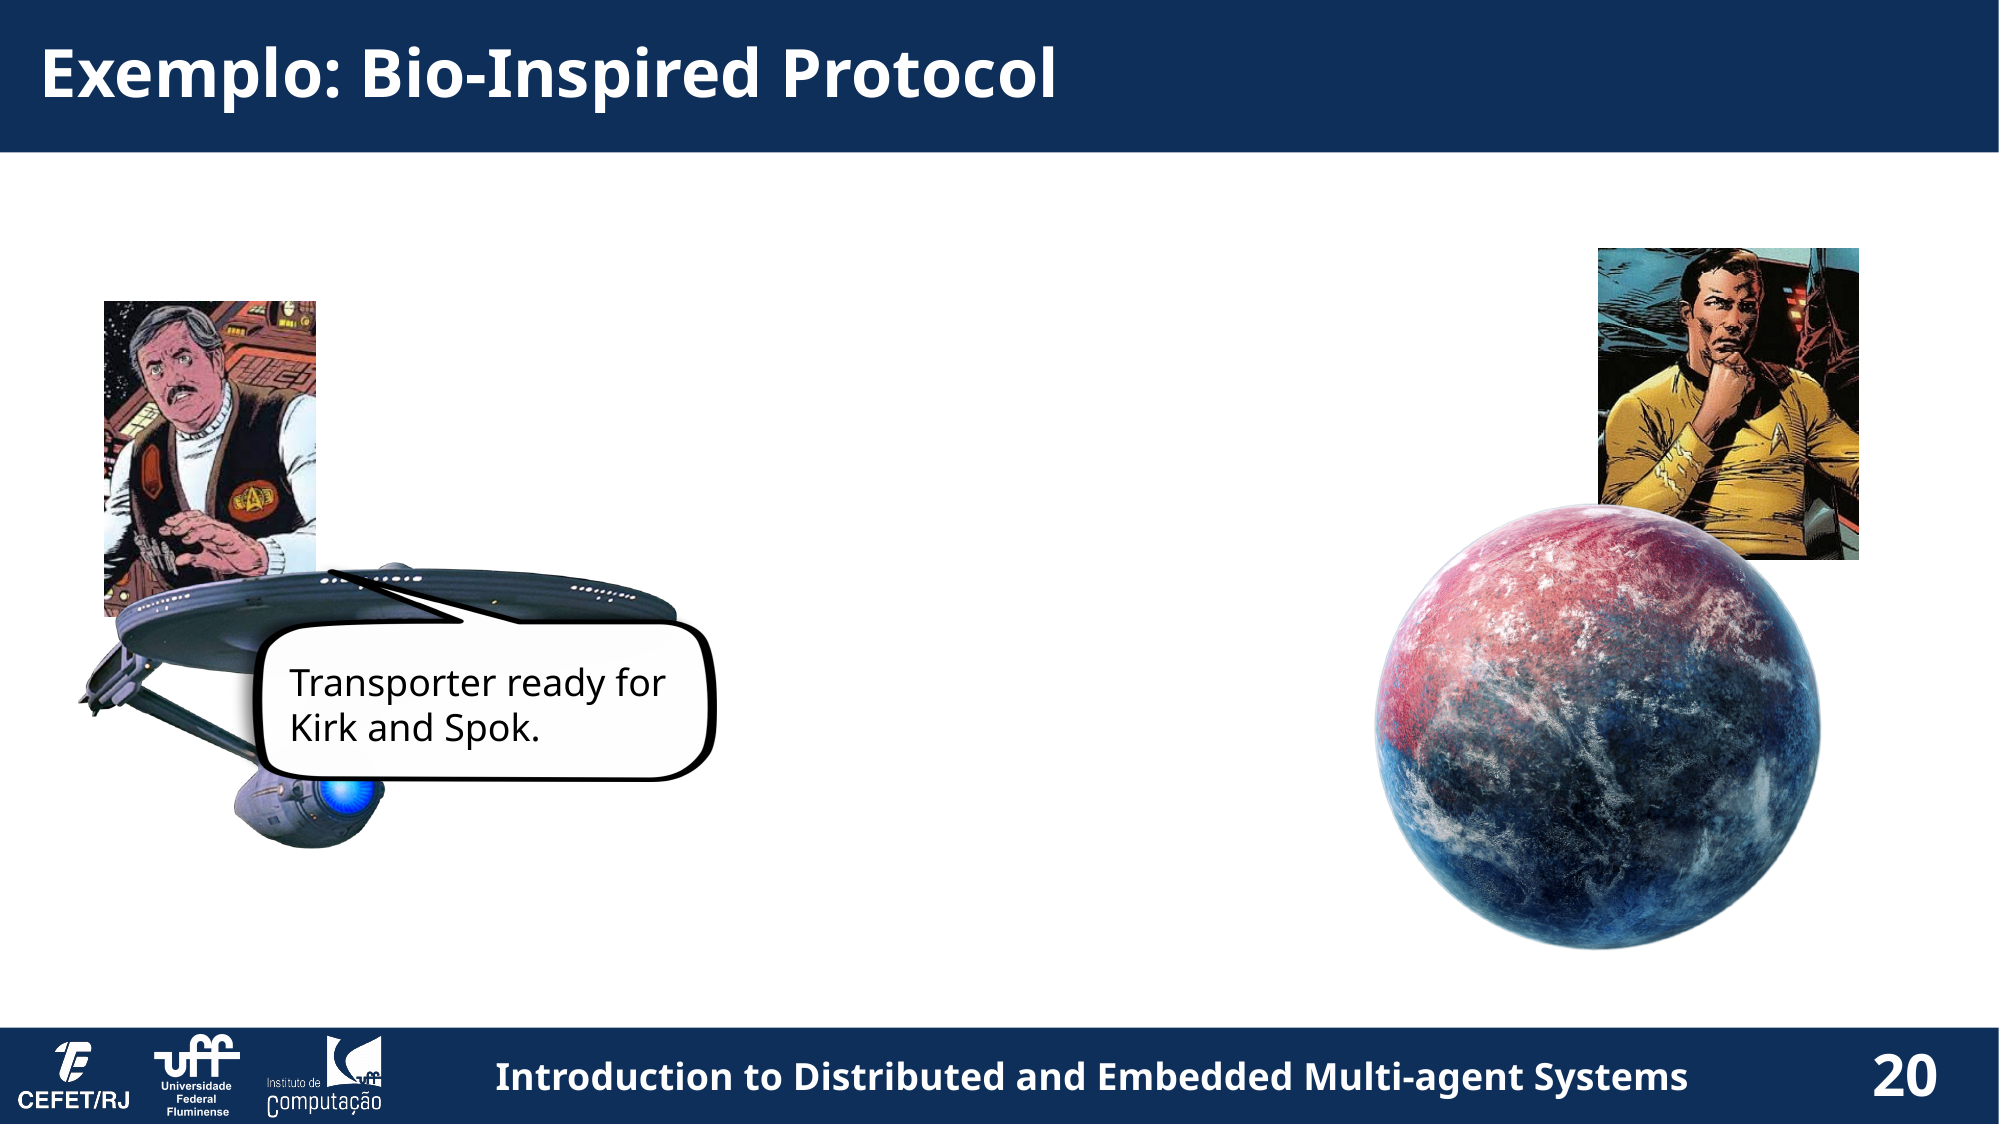

Exemplo: Bio-Inspired Protocol
Transporter ready for Kirk and Spok.